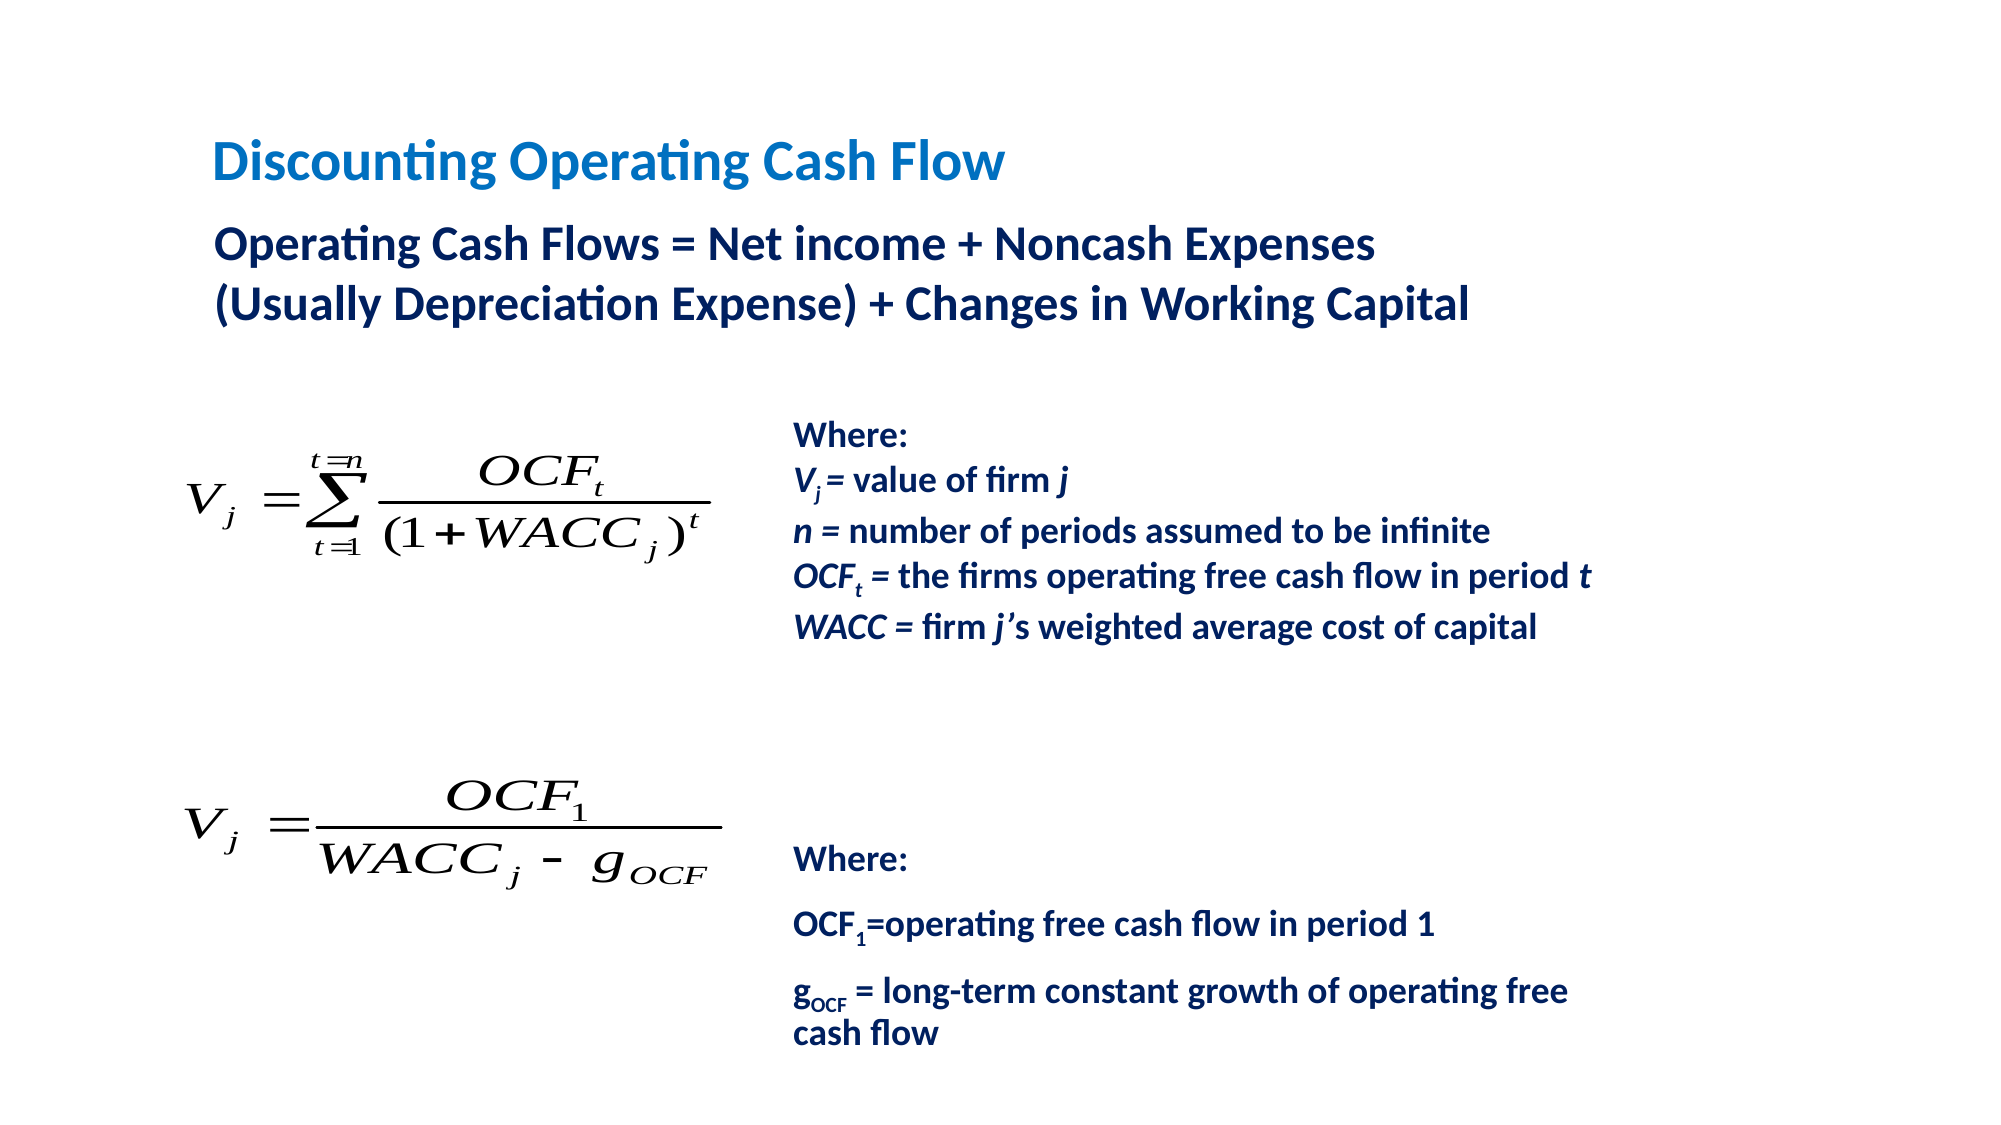

Discounting Operating Cash Flow
Operating Cash Flows = Net income + Noncash Expenses (Usually Depreciation Expense) + Changes in Working Capital
Where:
Vj = value of firm j
n = number of periods assumed to be infinite
OCFt = the firms operating free cash flow in period t
WACC = firm j’s weighted average cost of capital
Where:
OCF1=operating free cash flow in period 1
gOCF = long-term constant growth of operating free cash flow